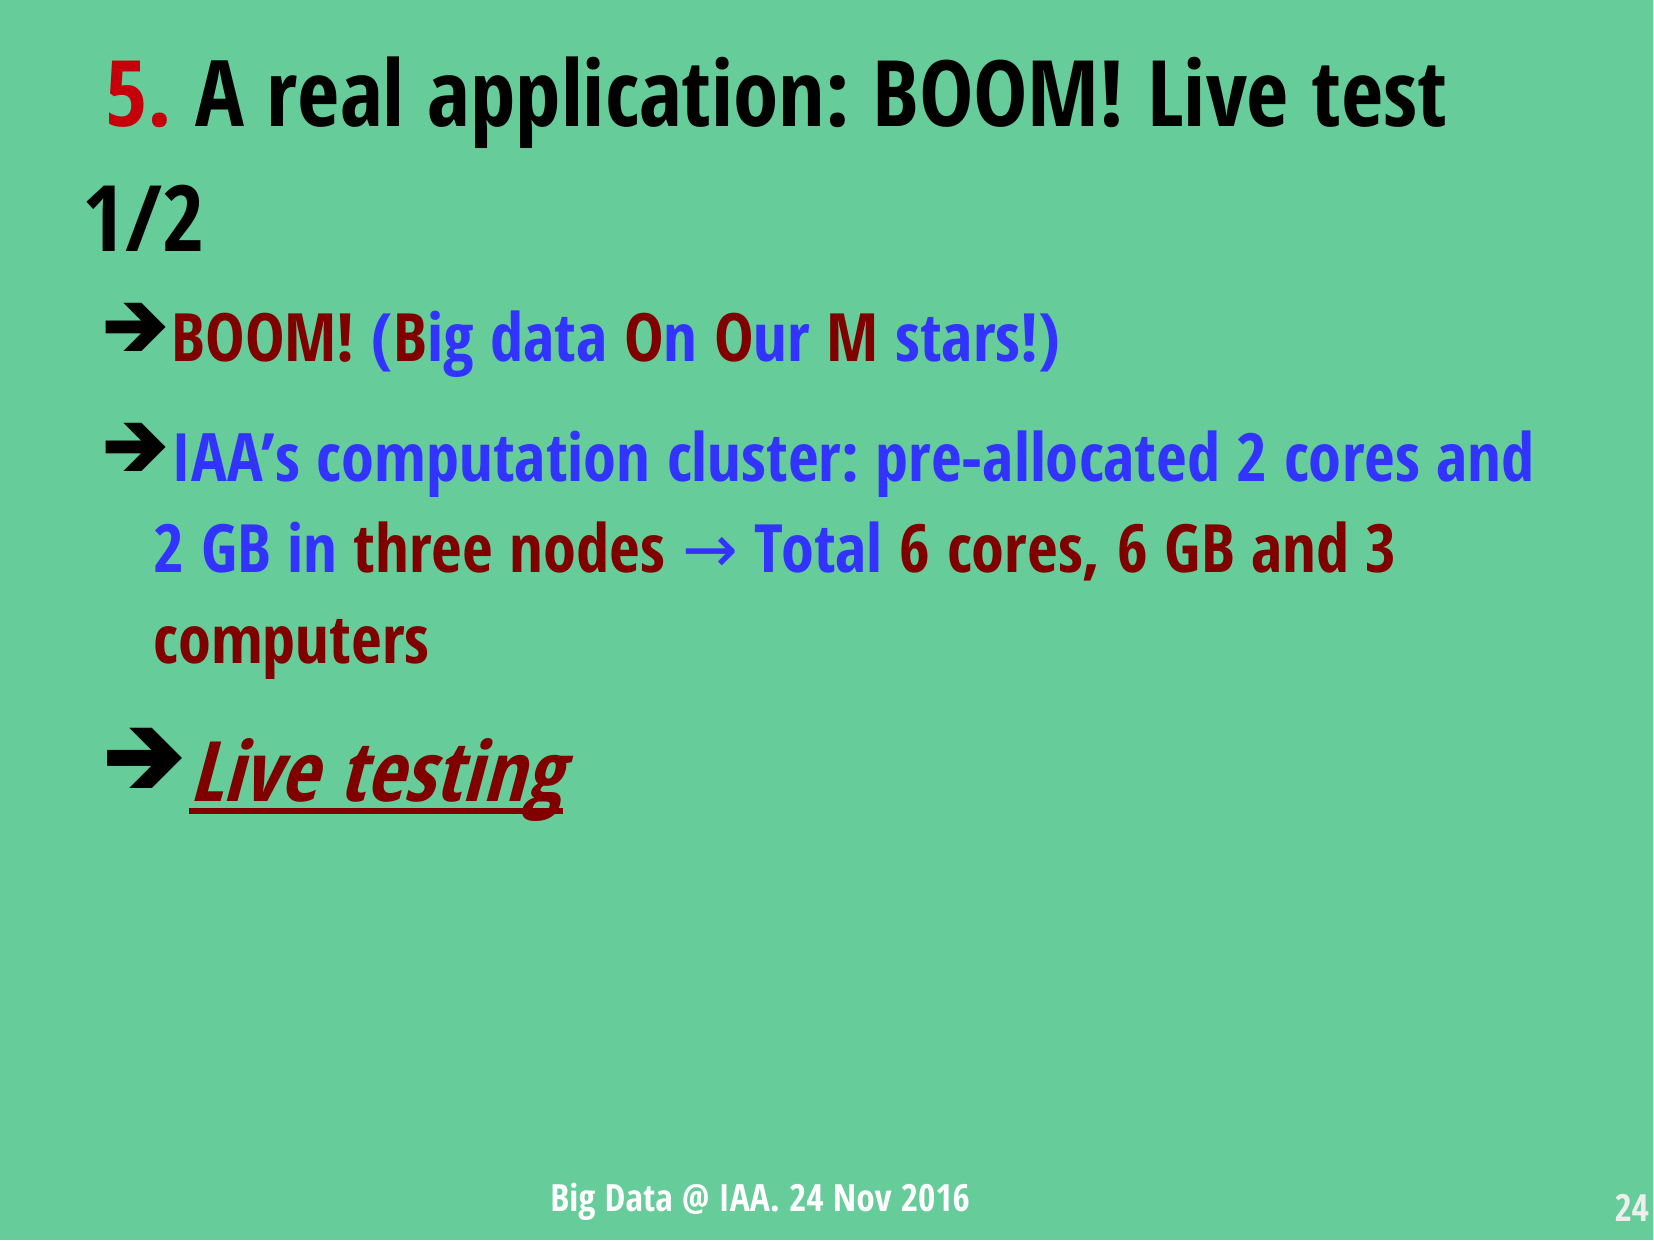

# 5. A real application: BOOM! Live test 1/2
BOOM! (Big data On Our M stars!)
IAA’s computation cluster: pre-allocated 2 cores and 2 GB in three nodes → Total 6 cores, 6 GB and 3 computers
Live testing
Big Data @ IAA. 24 Nov 2016
24